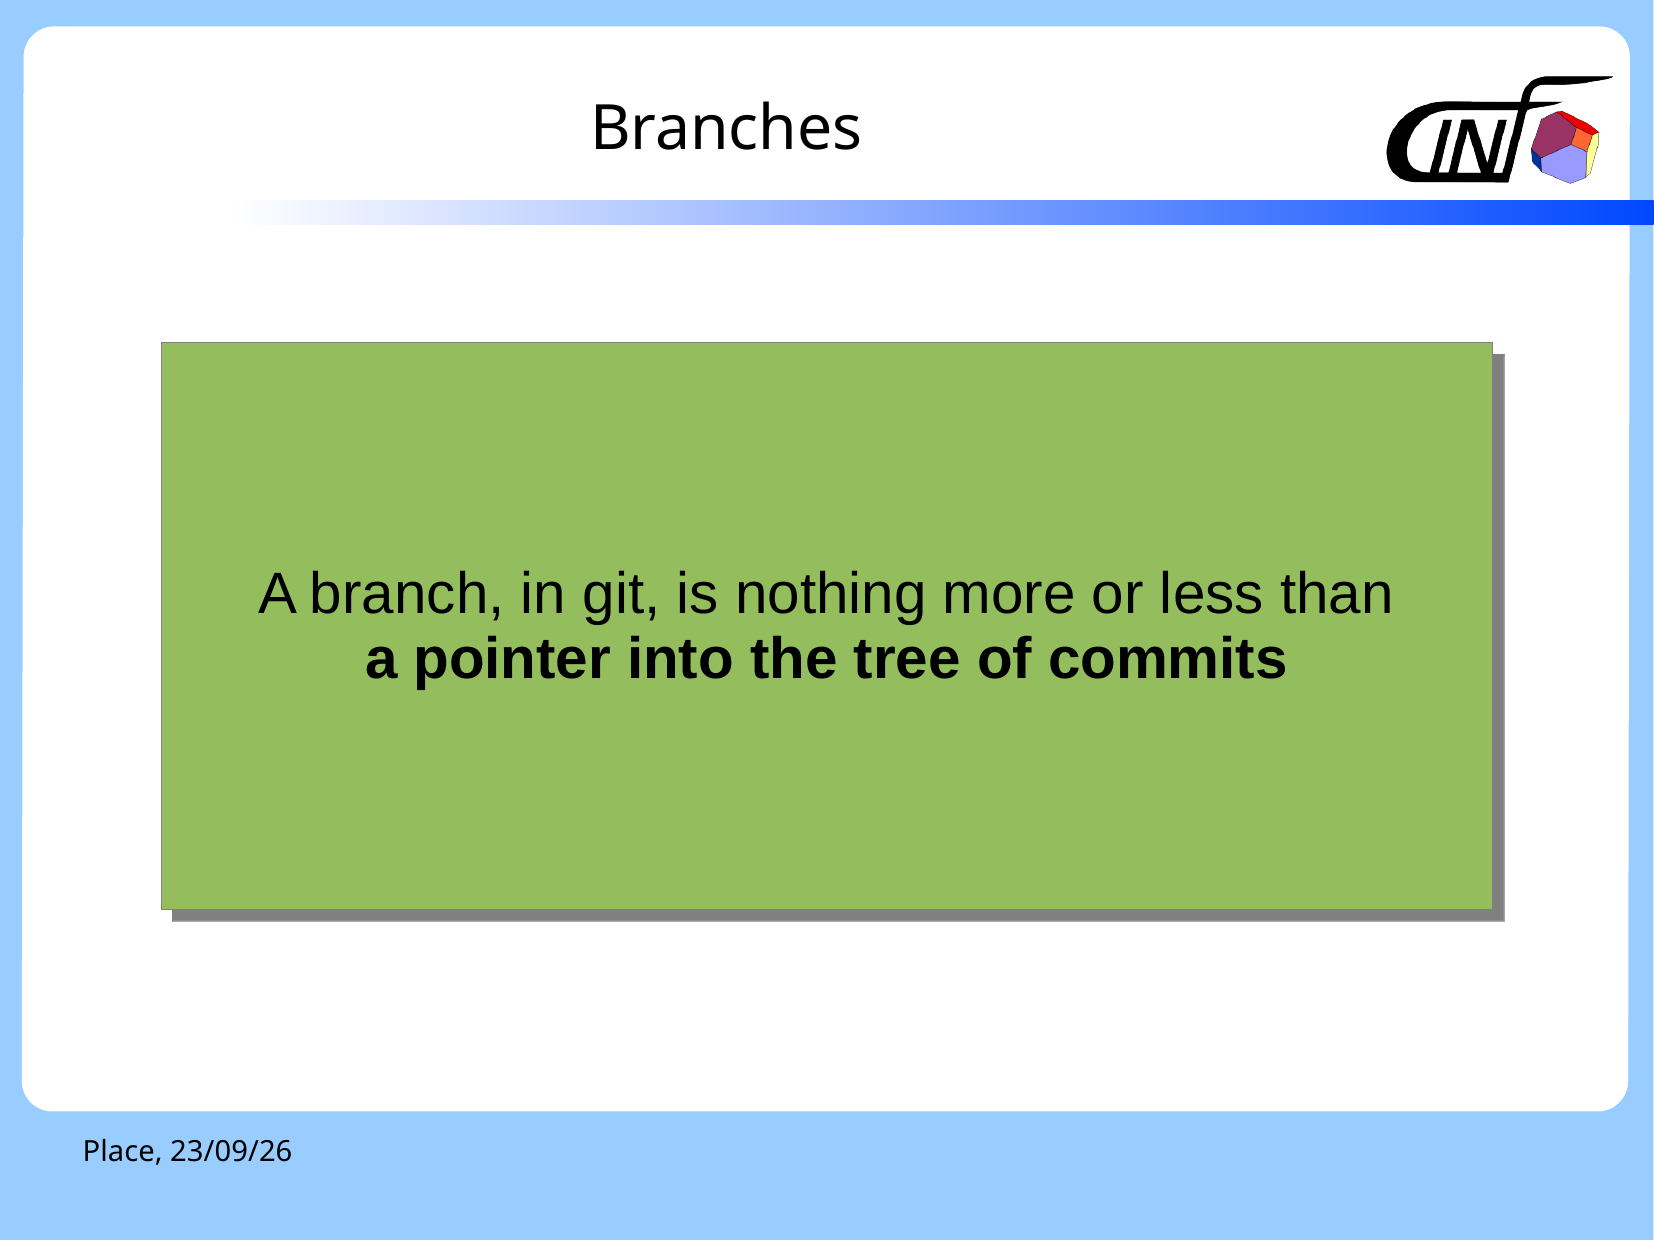

# Branches
A branch, in git, is nothing more or less than
a pointer into the tree of commits